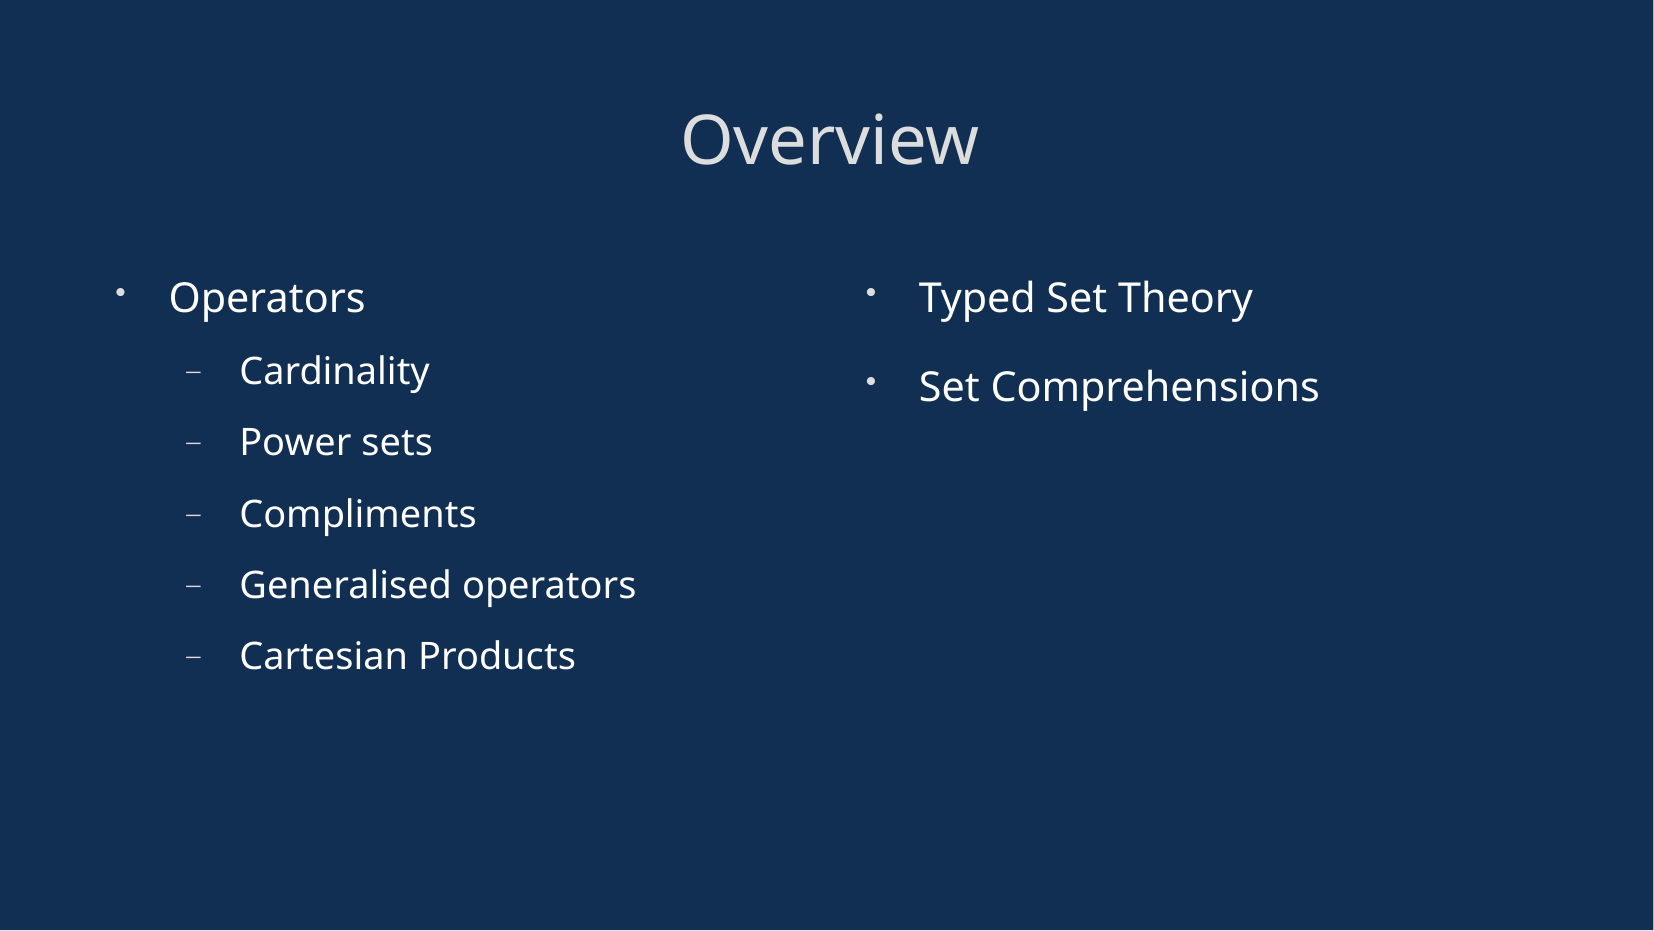

# Overview
Operators
Cardinality
Power sets
Compliments
Generalised operators
Cartesian Products
Typed Set Theory
Set Comprehensions